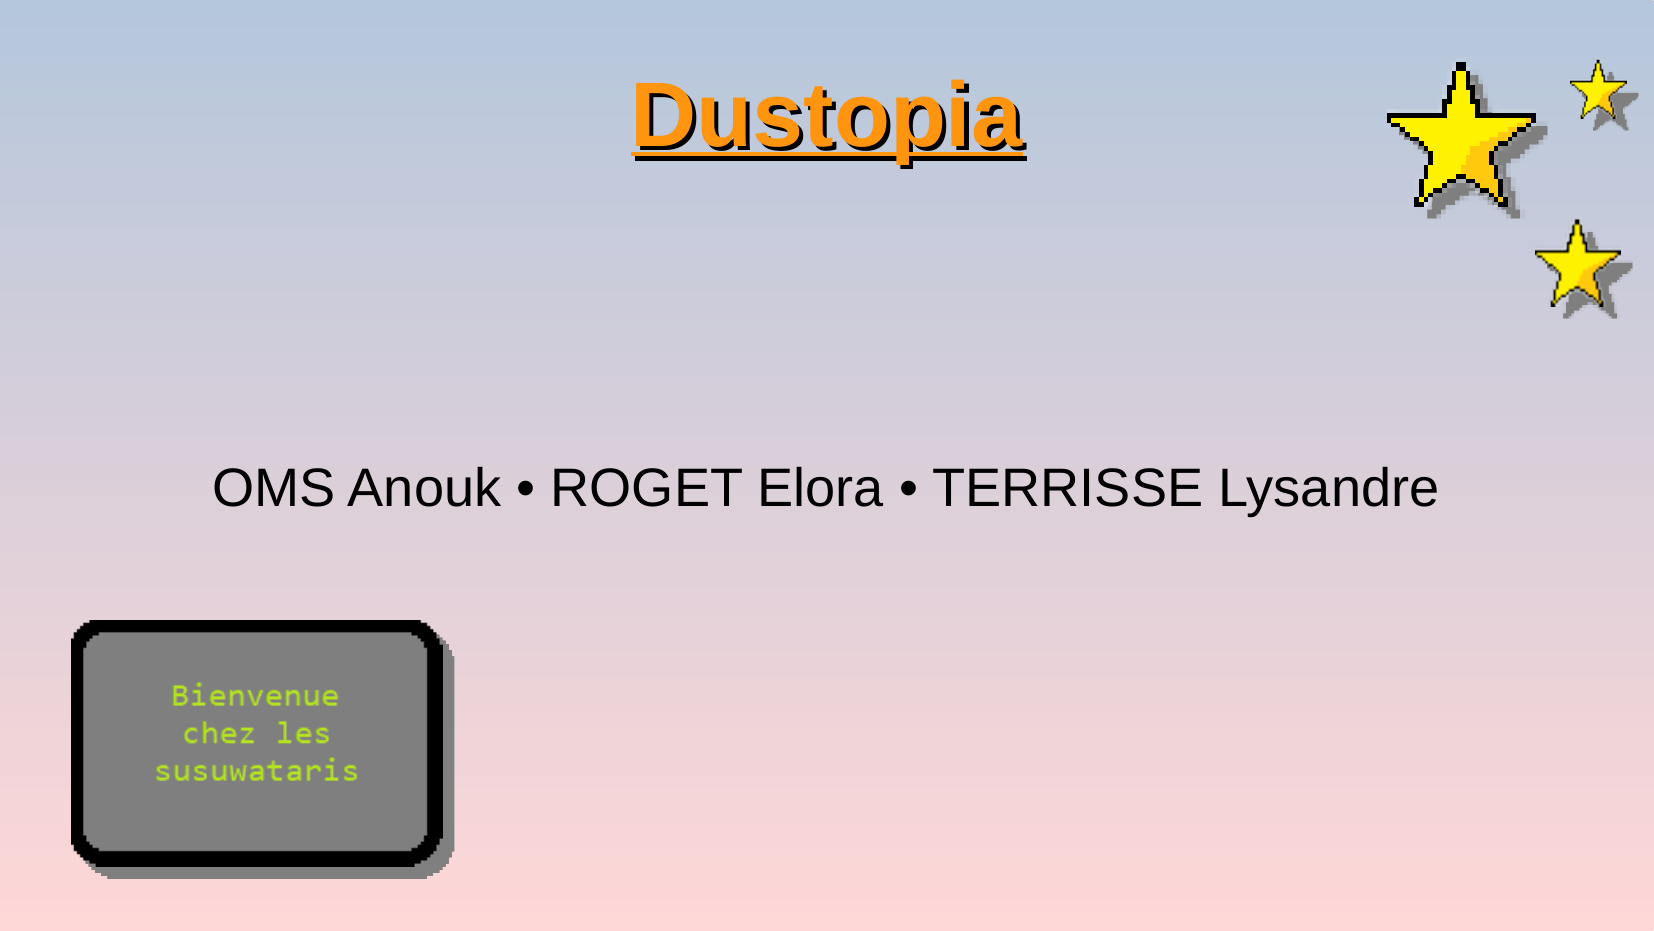

# Dustopia
OMS Anouk • ROGET Elora • TERRISSE Lysandre